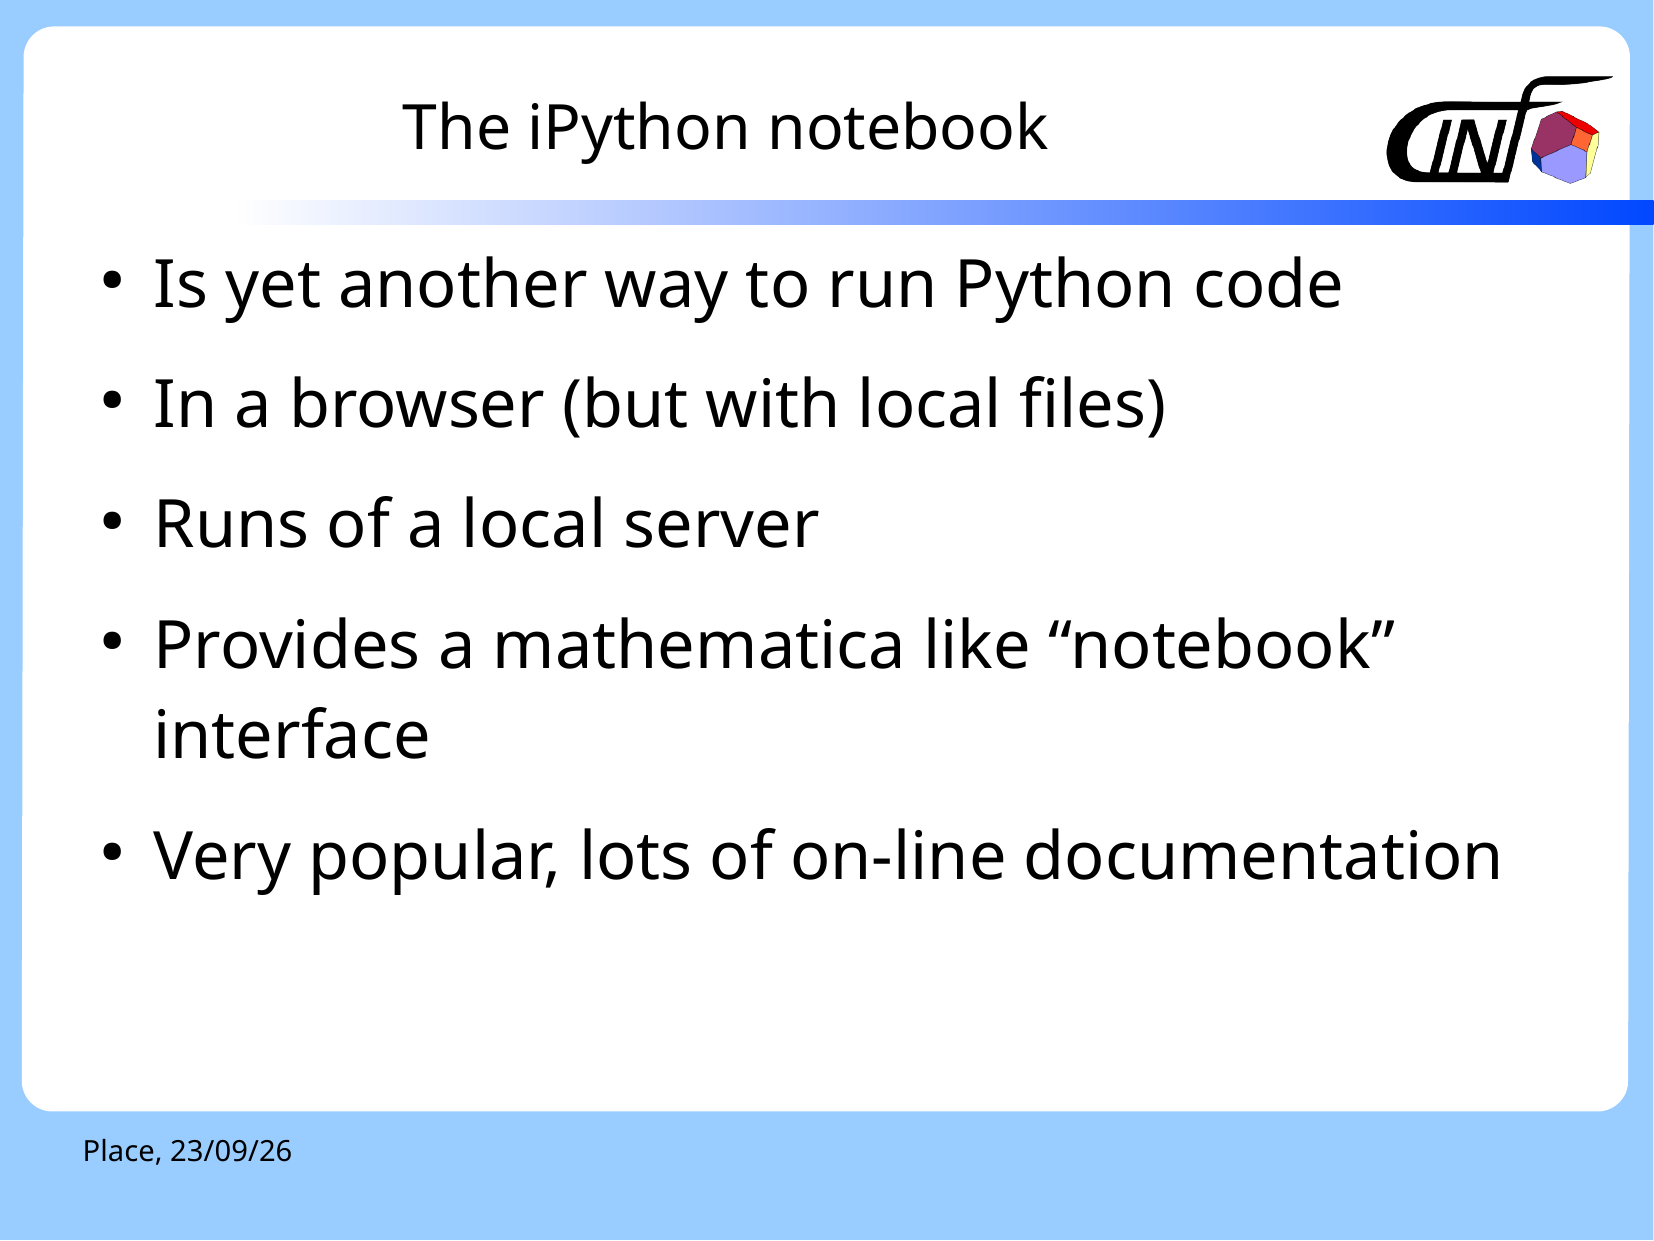

# The iPython notebook
Is yet another way to run Python code
In a browser (but with local files)
Runs of a local server
Provides a mathematica like “notebook” interface
Very popular, lots of on-line documentation